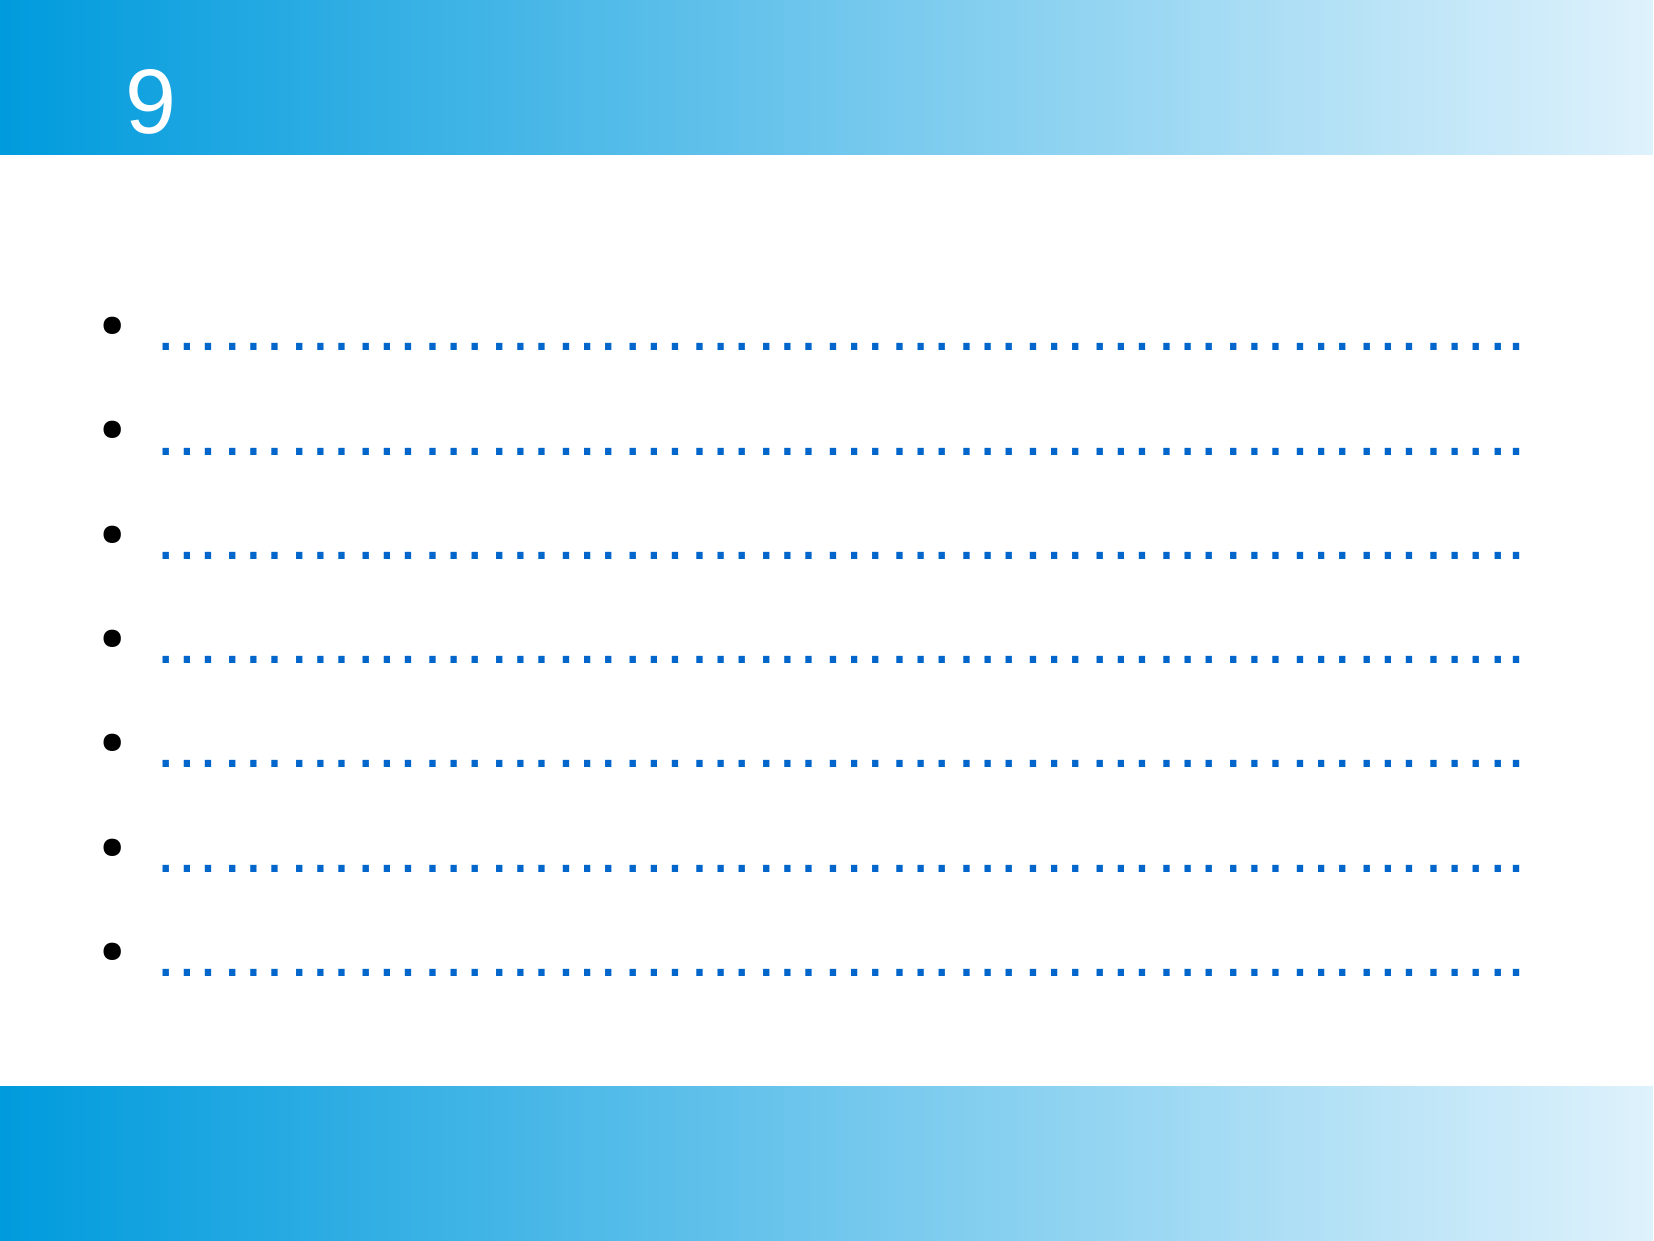

# 9
……………………………………………………..
……………………………………………………..
……………………………………………………..
……………………………………………………..
……………………………………………………..
……………………………………………………..
……………………………………………………..